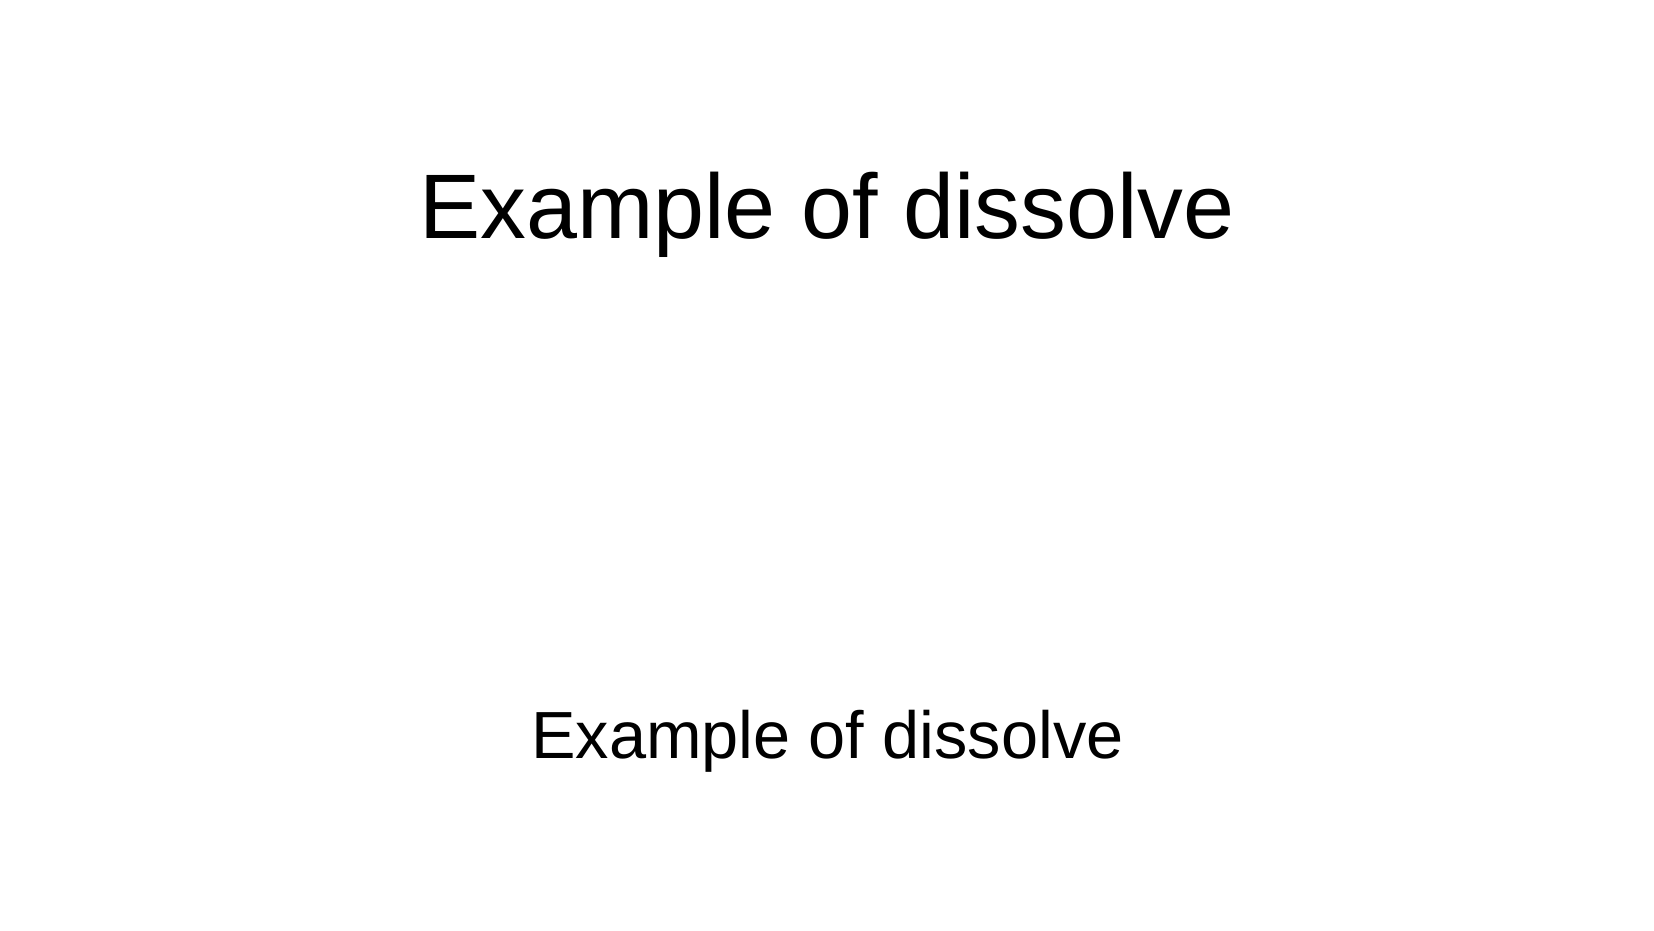

# Example of dissolve
Example of dissolve